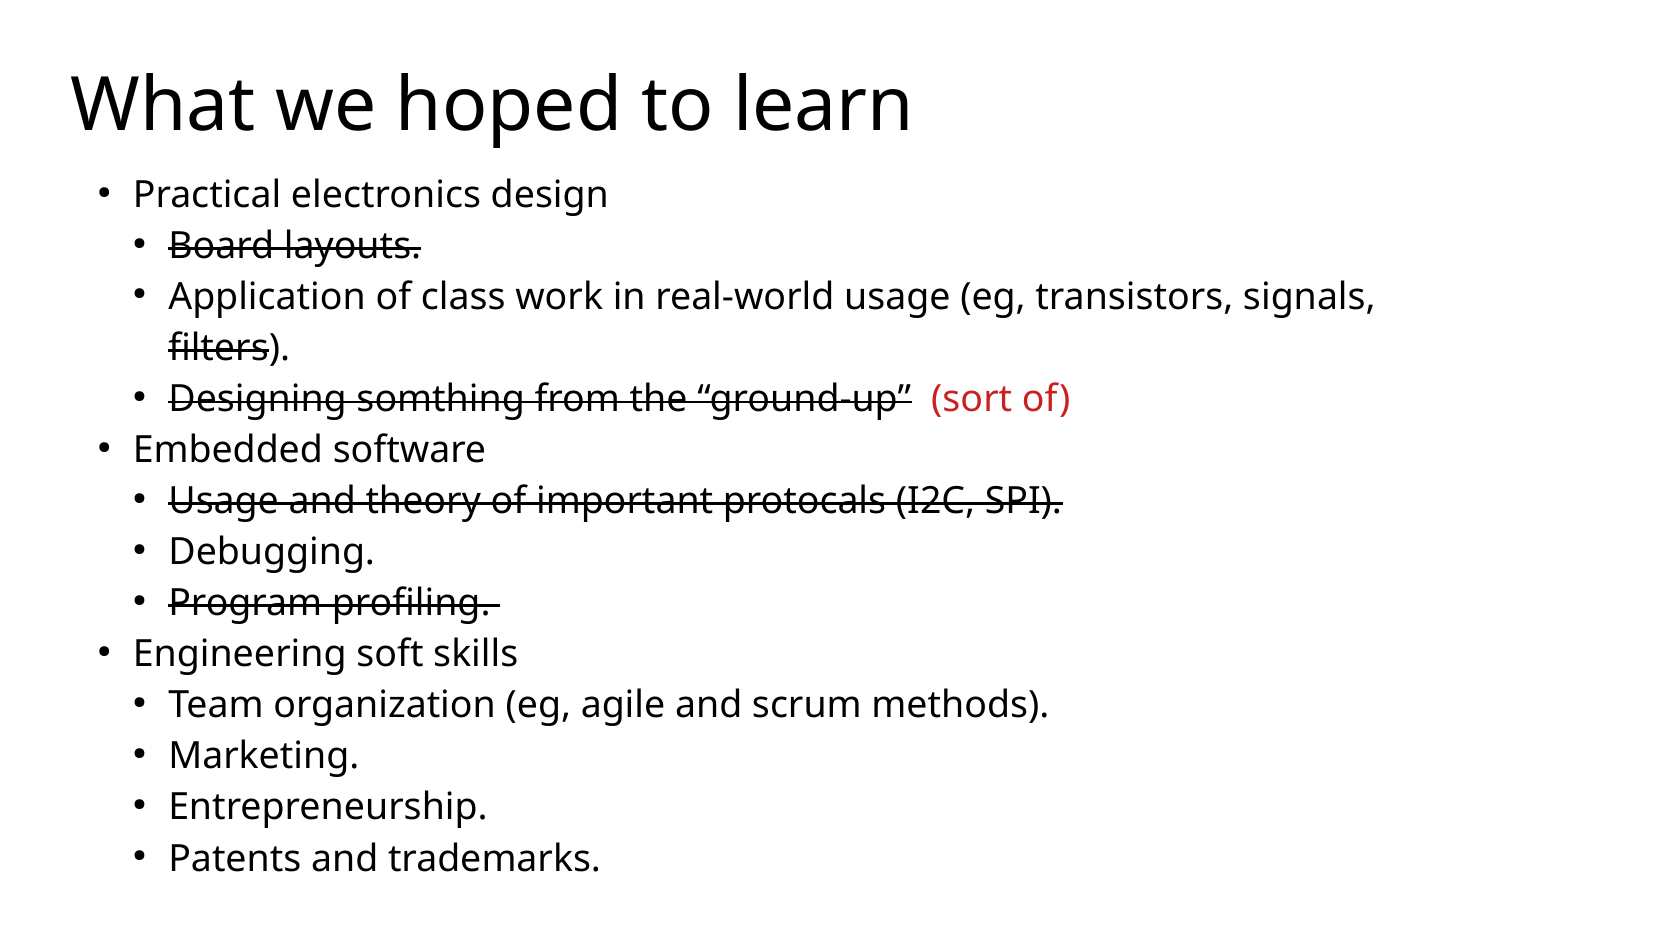

# What we hoped to learn
Practical electronics design
Board layouts.
Application of class work in real-world usage (eg, transistors, signals, filters).
Designing somthing from the “ground-up” (sort of)
Embedded software
Usage and theory of important protocals (I2C, SPI).
Debugging.
Program profiling.
Engineering soft skills
Team organization (eg, agile and scrum methods).
Marketing.
Entrepreneurship.
Patents and trademarks.